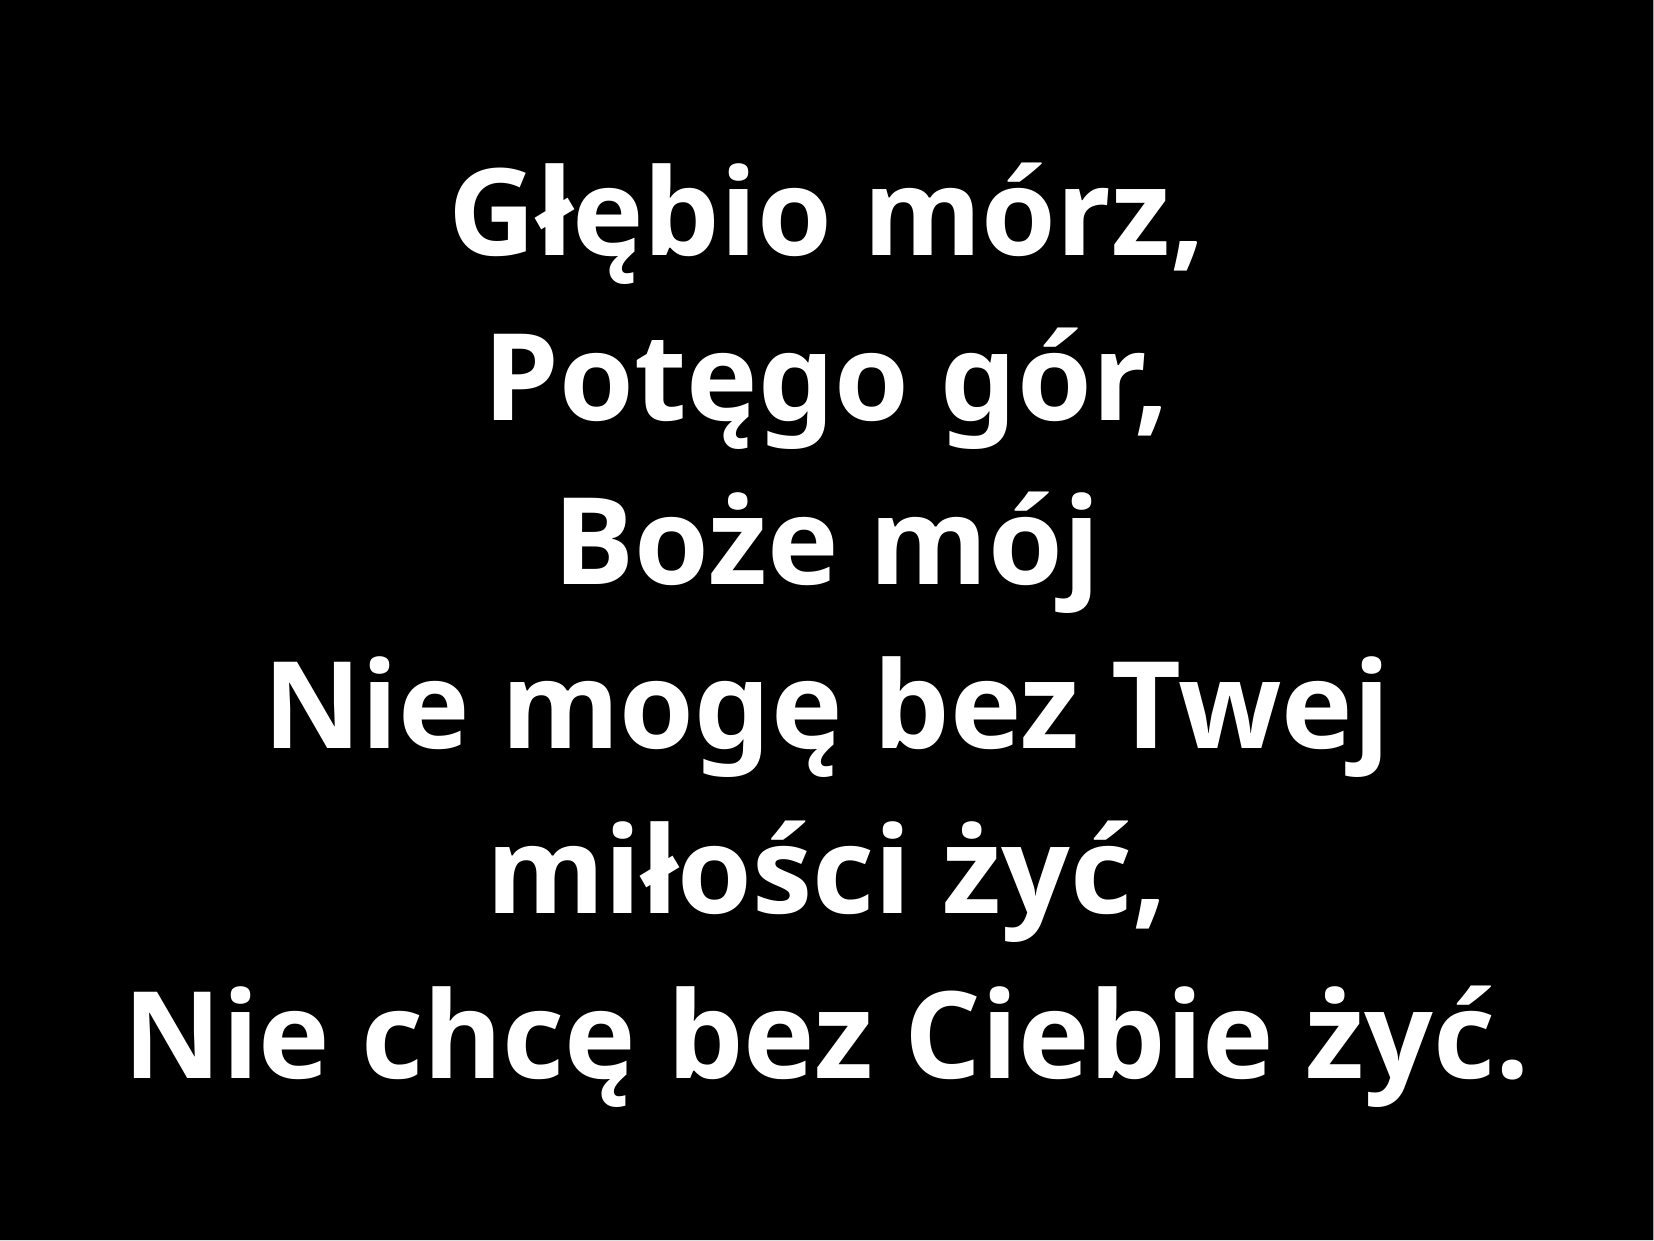

# Głębio mórz, Potęgo gór, Boże mój Nie mogę bez Twej miłości żyć, Nie chcę bez Ciebie żyć.